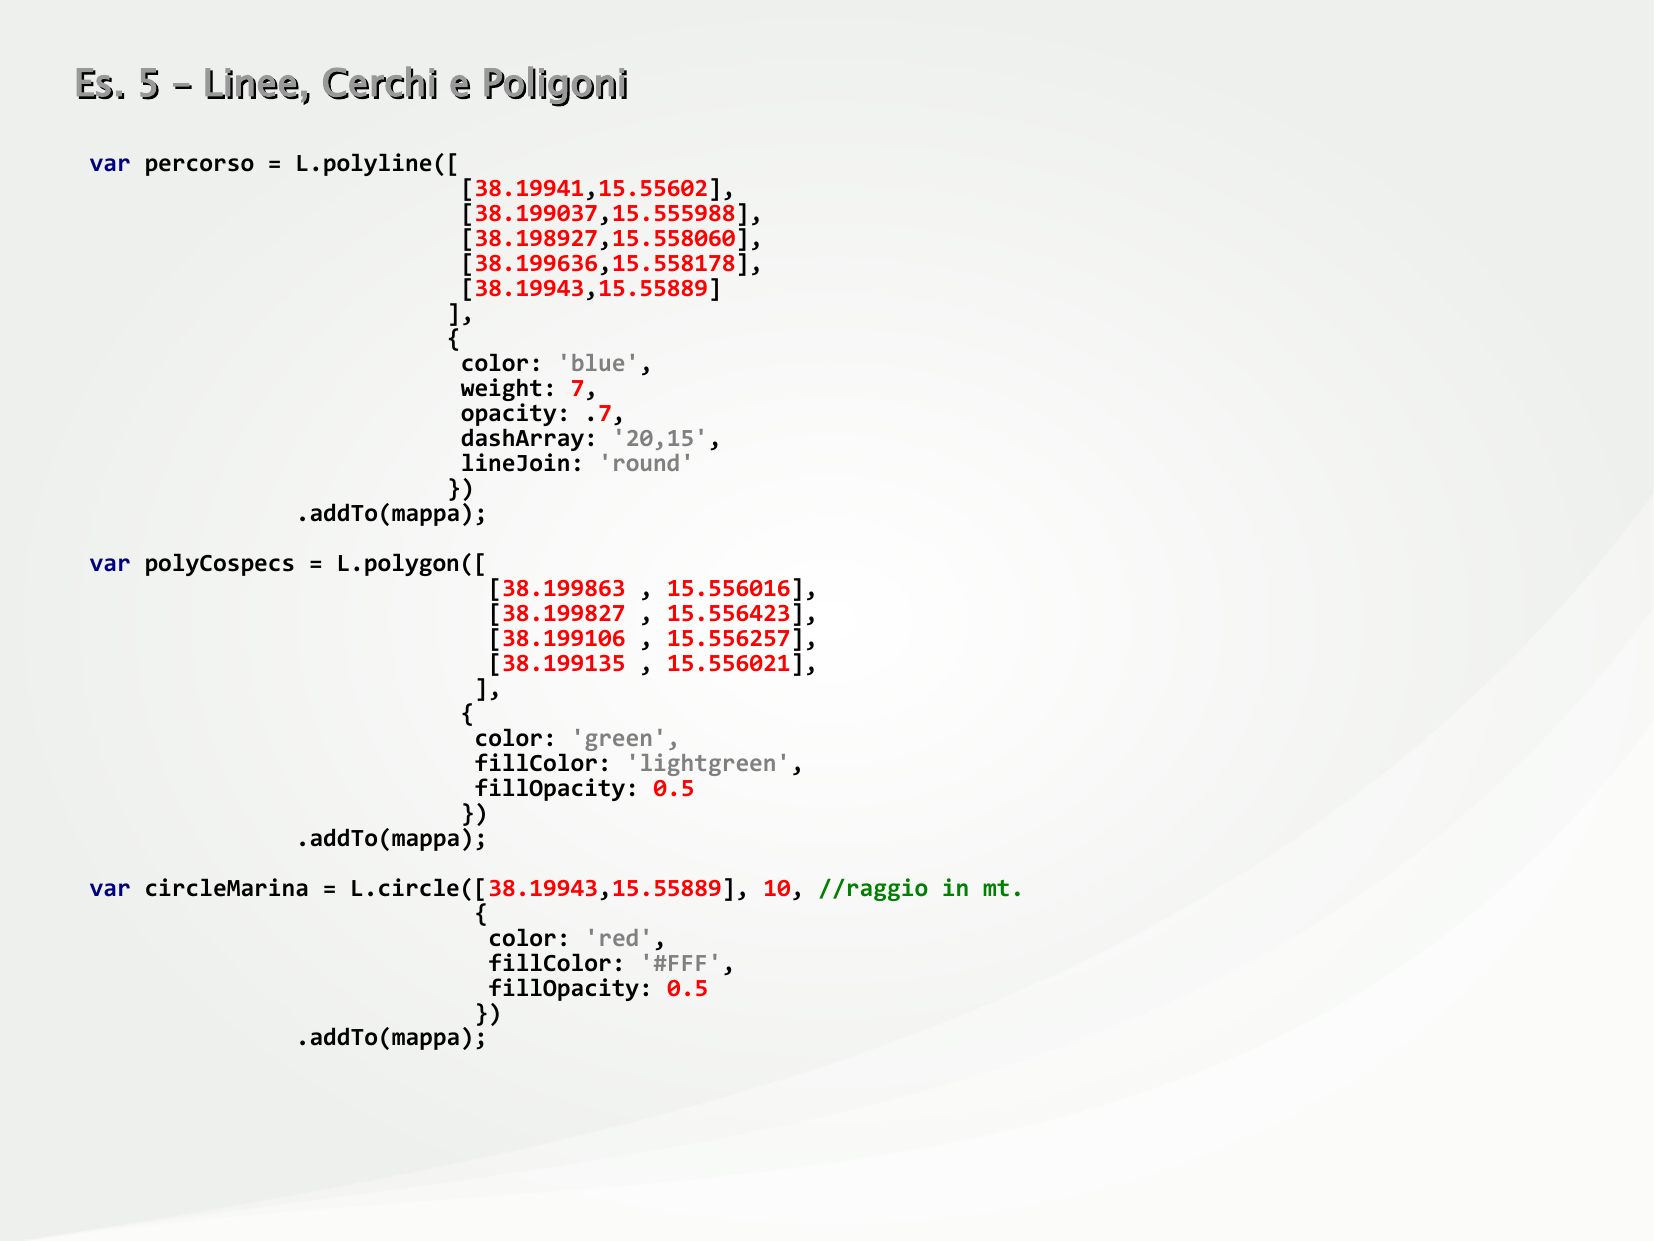

Es. 5 – Linee, Cerchi e Poligoni
var percorso = L.polyline([
 [38.19941,15.55602],
 [38.199037,15.555988],
 [38.198927,15.558060],
 [38.199636,15.558178],
 [38.19943,15.55889]
 ],
 {
 color: 'blue',
 weight: 7,
 opacity: .7,
 dashArray: '20,15',
 lineJoin: 'round'
 })
 .addTo(mappa);
var polyCospecs = L.polygon([
 [38.199863 , 15.556016],
 [38.199827 , 15.556423],
 [38.199106 , 15.556257],
 [38.199135 , 15.556021],
 ],
 {
 color: 'green',
 fillColor: 'lightgreen',
 fillOpacity: 0.5
 })
 .addTo(mappa);
var circleMarina = L.circle([38.19943,15.55889], 10, //raggio in mt.
 {
 color: 'red',
 fillColor: '#FFF',
 fillOpacity: 0.5
 })
 .addTo(mappa);